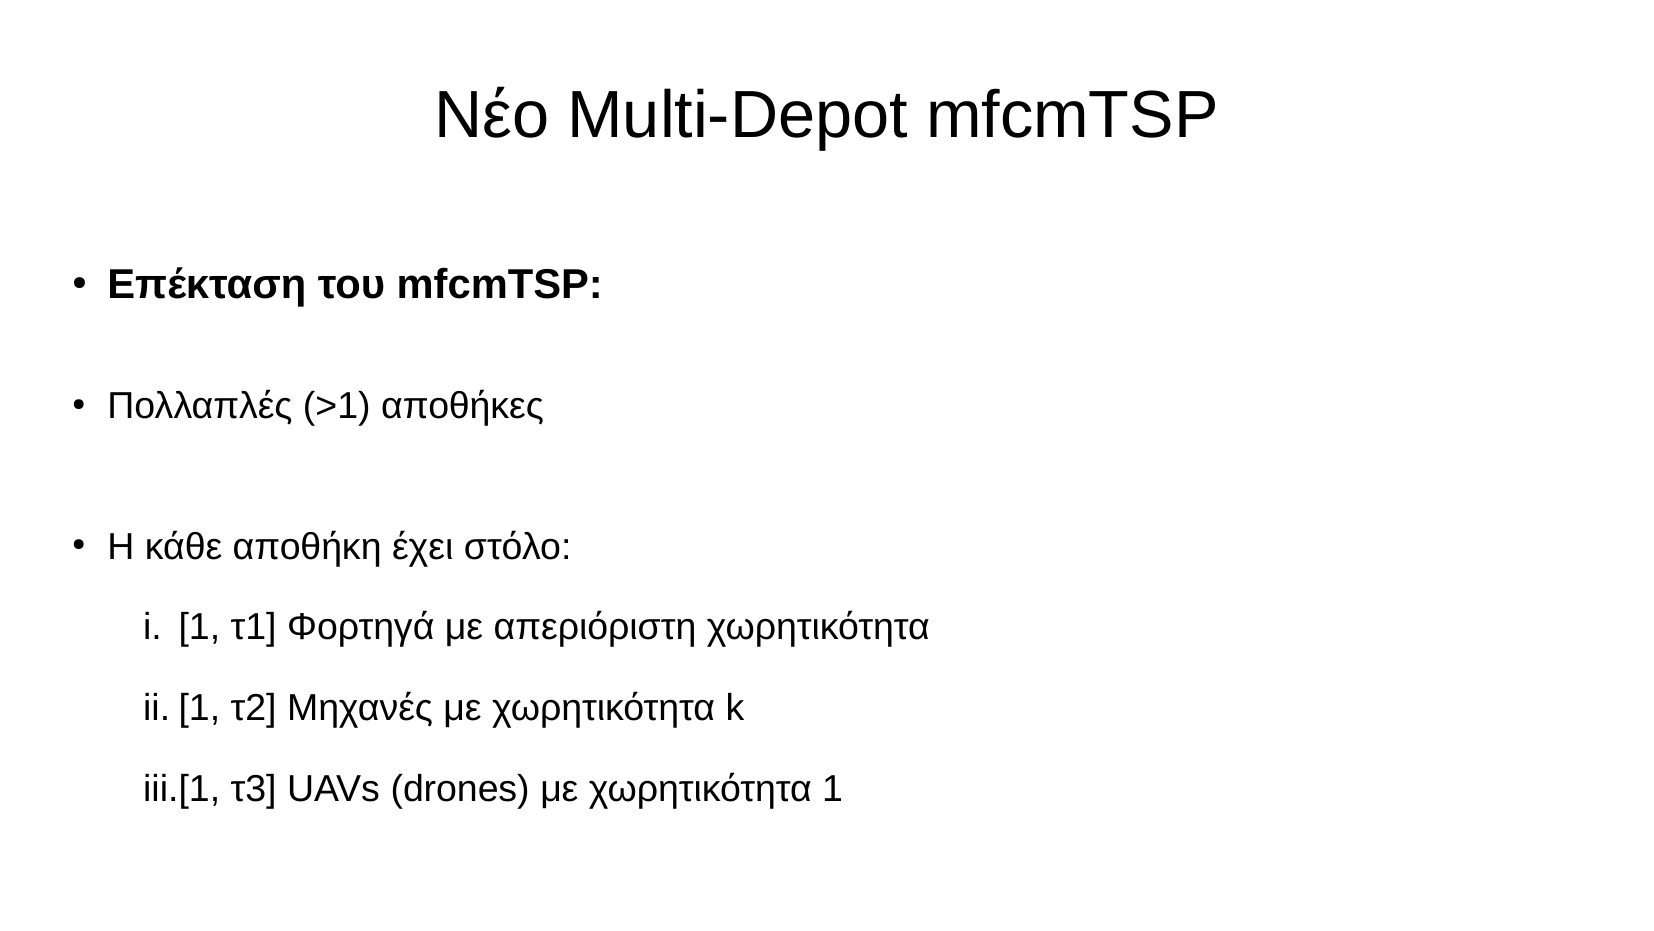

# Νέο Multi-Depot mfcmTSP
Επέκταση του mfcmTSP:
Πολλαπλές (>1) αποθήκες
Η κάθε αποθήκη έχει στόλο:
[1, τ1] Φορτηγά με απεριόριστη χωρητικότητα
[1, τ2] Μηχανές με χωρητικότητα k
[1, τ3] UAVs (drones) με χωρητικότητα 1